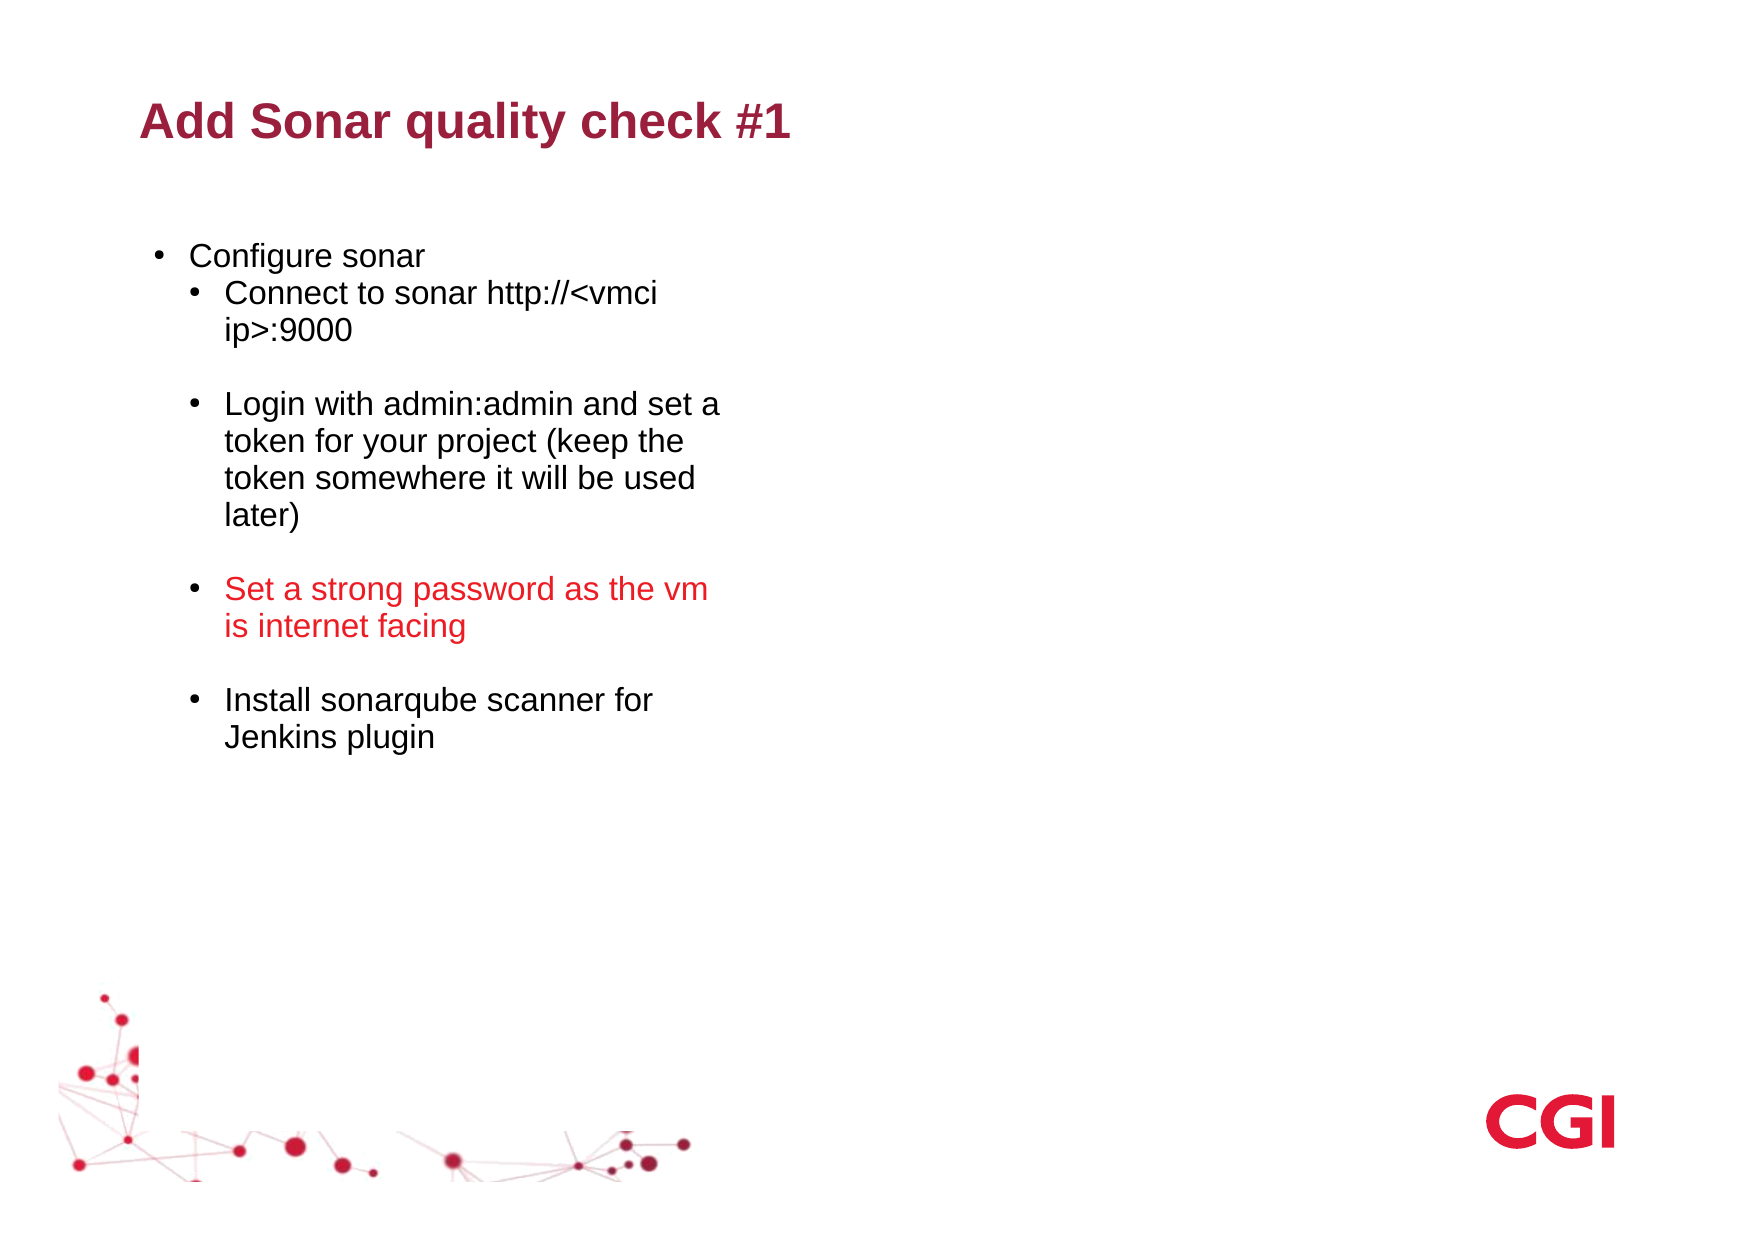

Add Sonar quality check #1
Configure sonar
Connect to sonar http://<vmci ip>:9000
Login with admin:admin and set a token for your project (keep the token somewhere it will be used later)
Set a strong password as the vm is internet facing
Install sonarqube scanner for Jenkins plugin